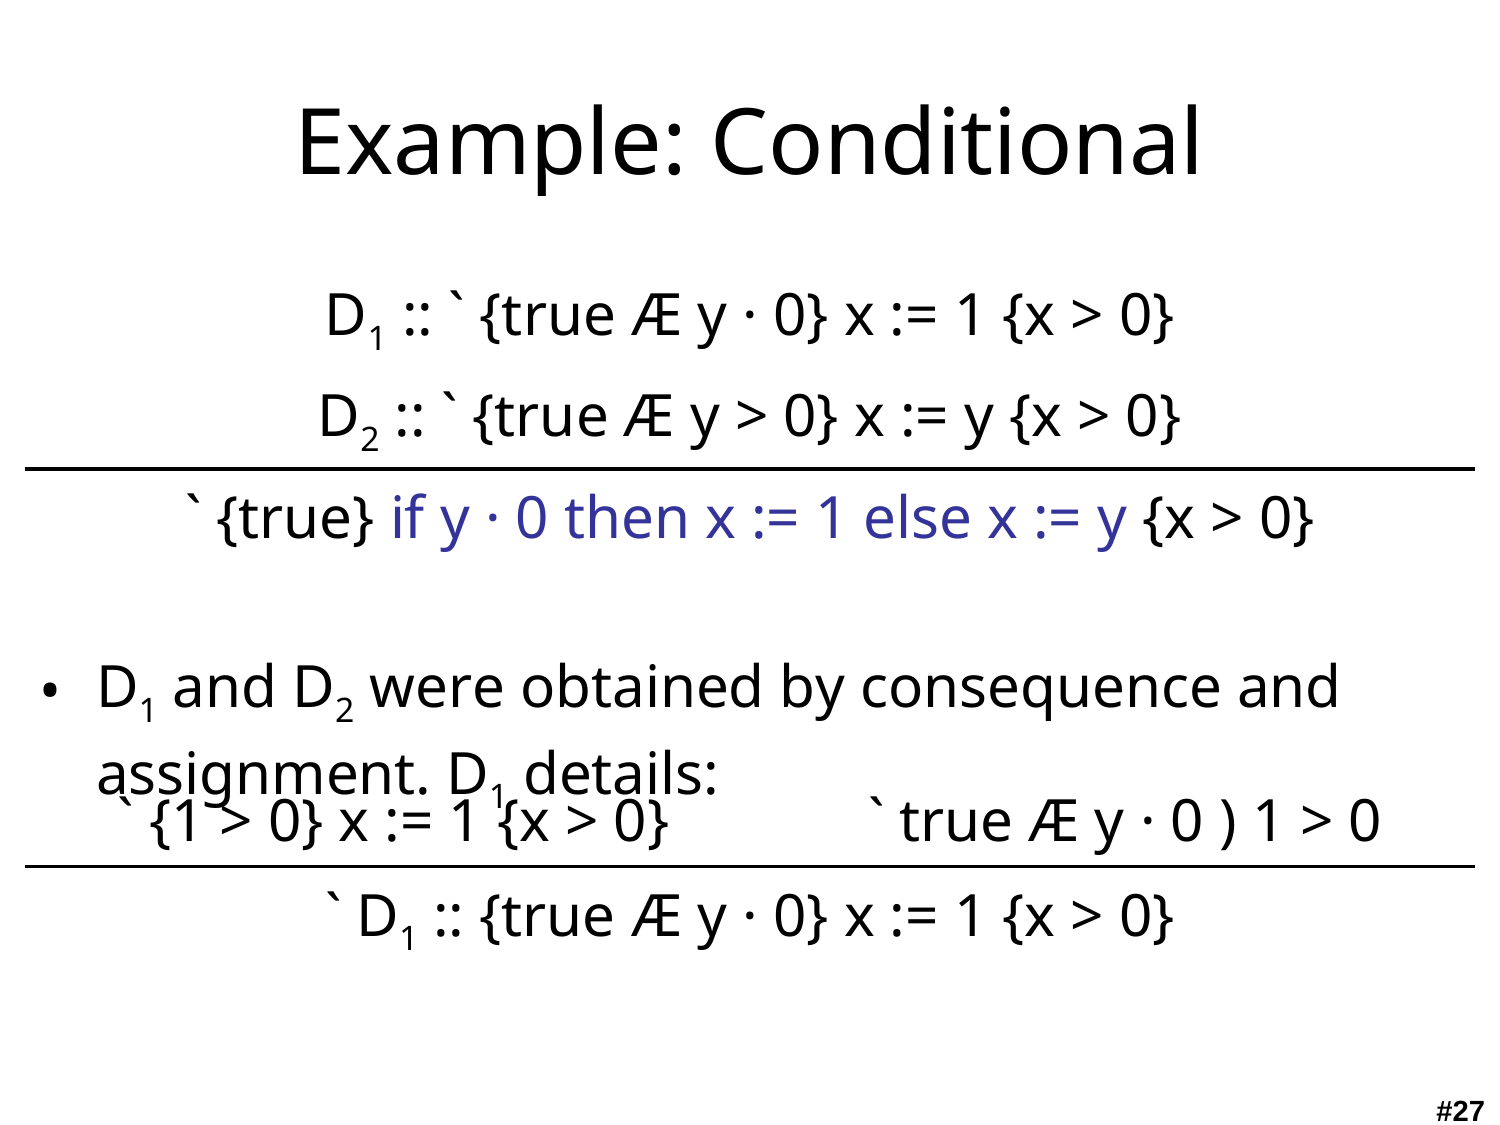

# Example: Conditional
D1 and D2 were obtained by consequence and assignment. D1 details:
D1 :: ` {true Æ y · 0} x := 1 {x > 0}
D2 :: ` {true Æ y > 0} x := y {x > 0}
` {true} if y · 0 then x := 1 else x := y {x > 0}
` {1 > 0} x := 1 {x > 0} ` true Æ y · 0 ) 1 > 0
` D1 :: {true Æ y · 0} x := 1 {x > 0}
27